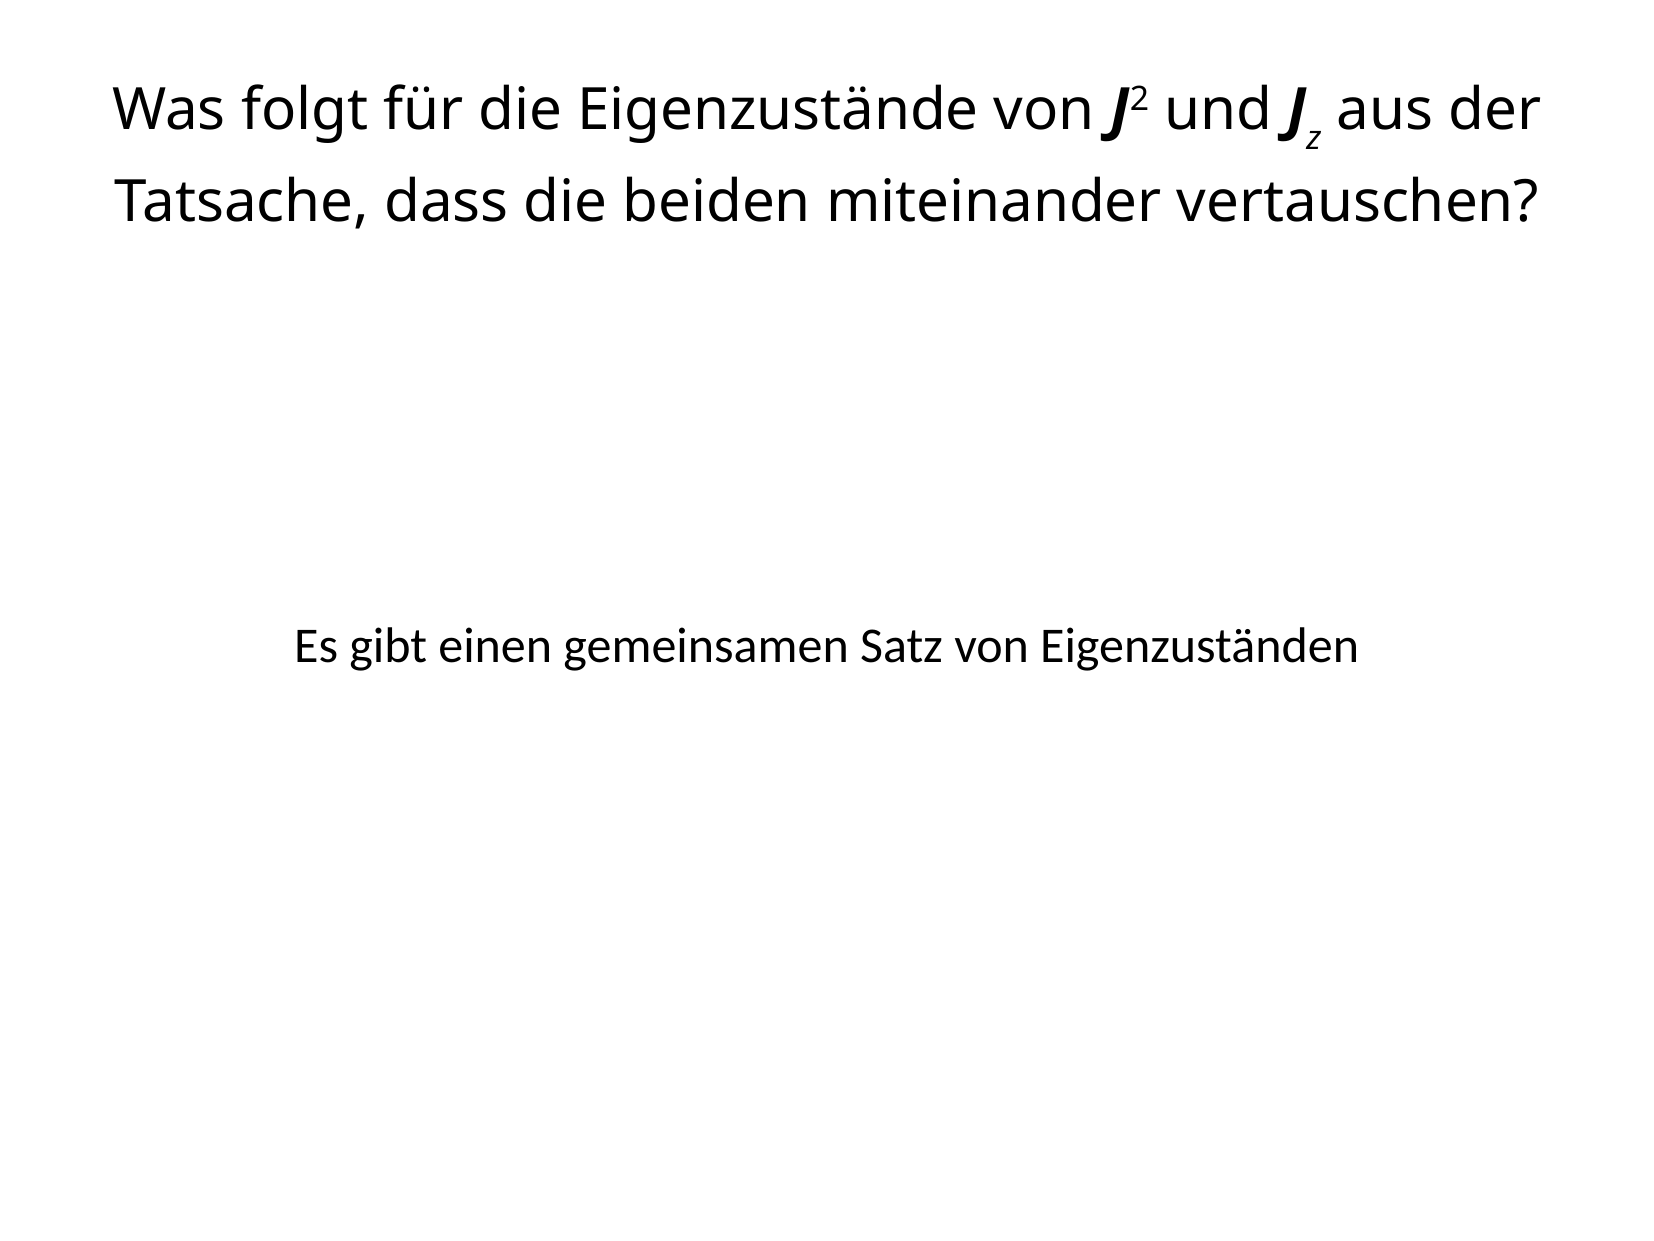

# Was folgt für die Eigenzustände von J2 und Jz aus der Tatsache, dass die beiden miteinander vertauschen?
Es gibt einen gemeinsamen Satz von Eigenzuständen